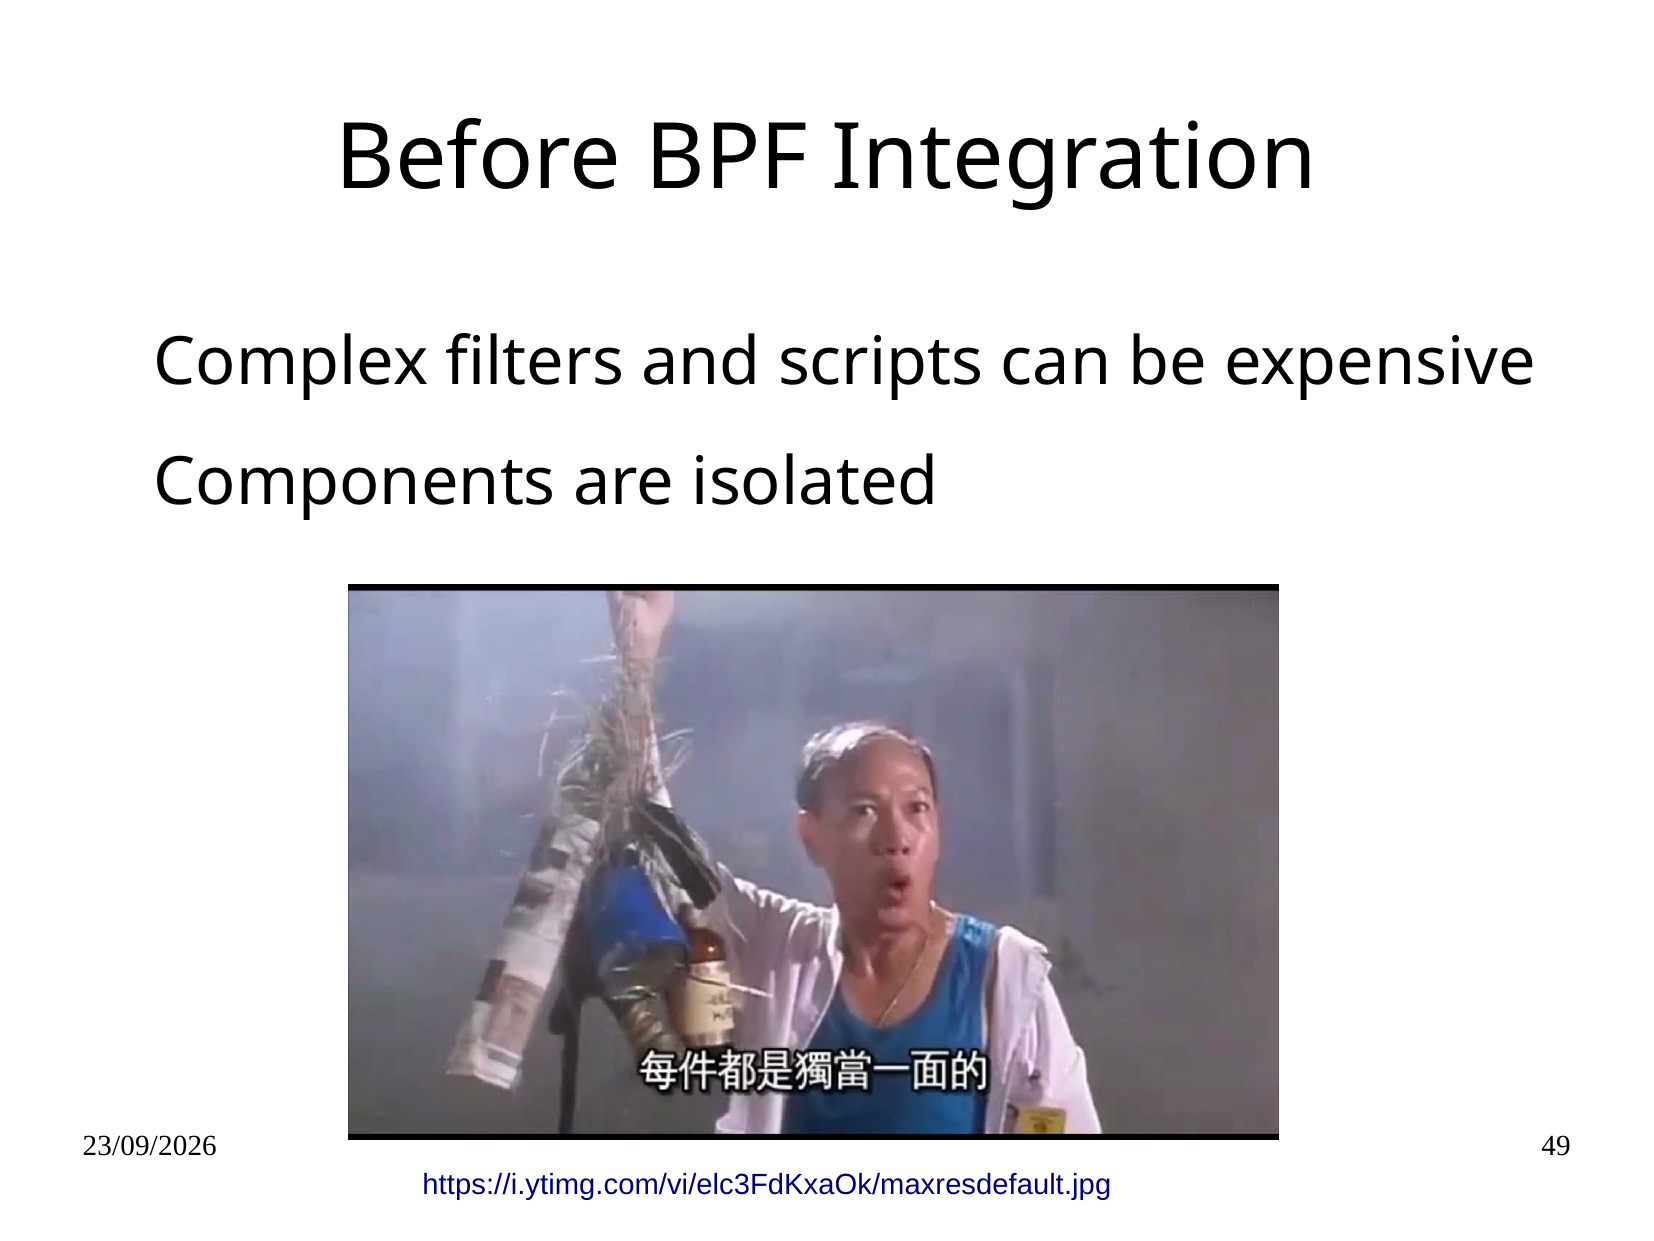

# Before BPF Integration
Complex filters and scripts can be expensive
Components are isolated
49
https://i.ytimg.com/vi/elc3FdKxaOk/maxresdefault.jpg